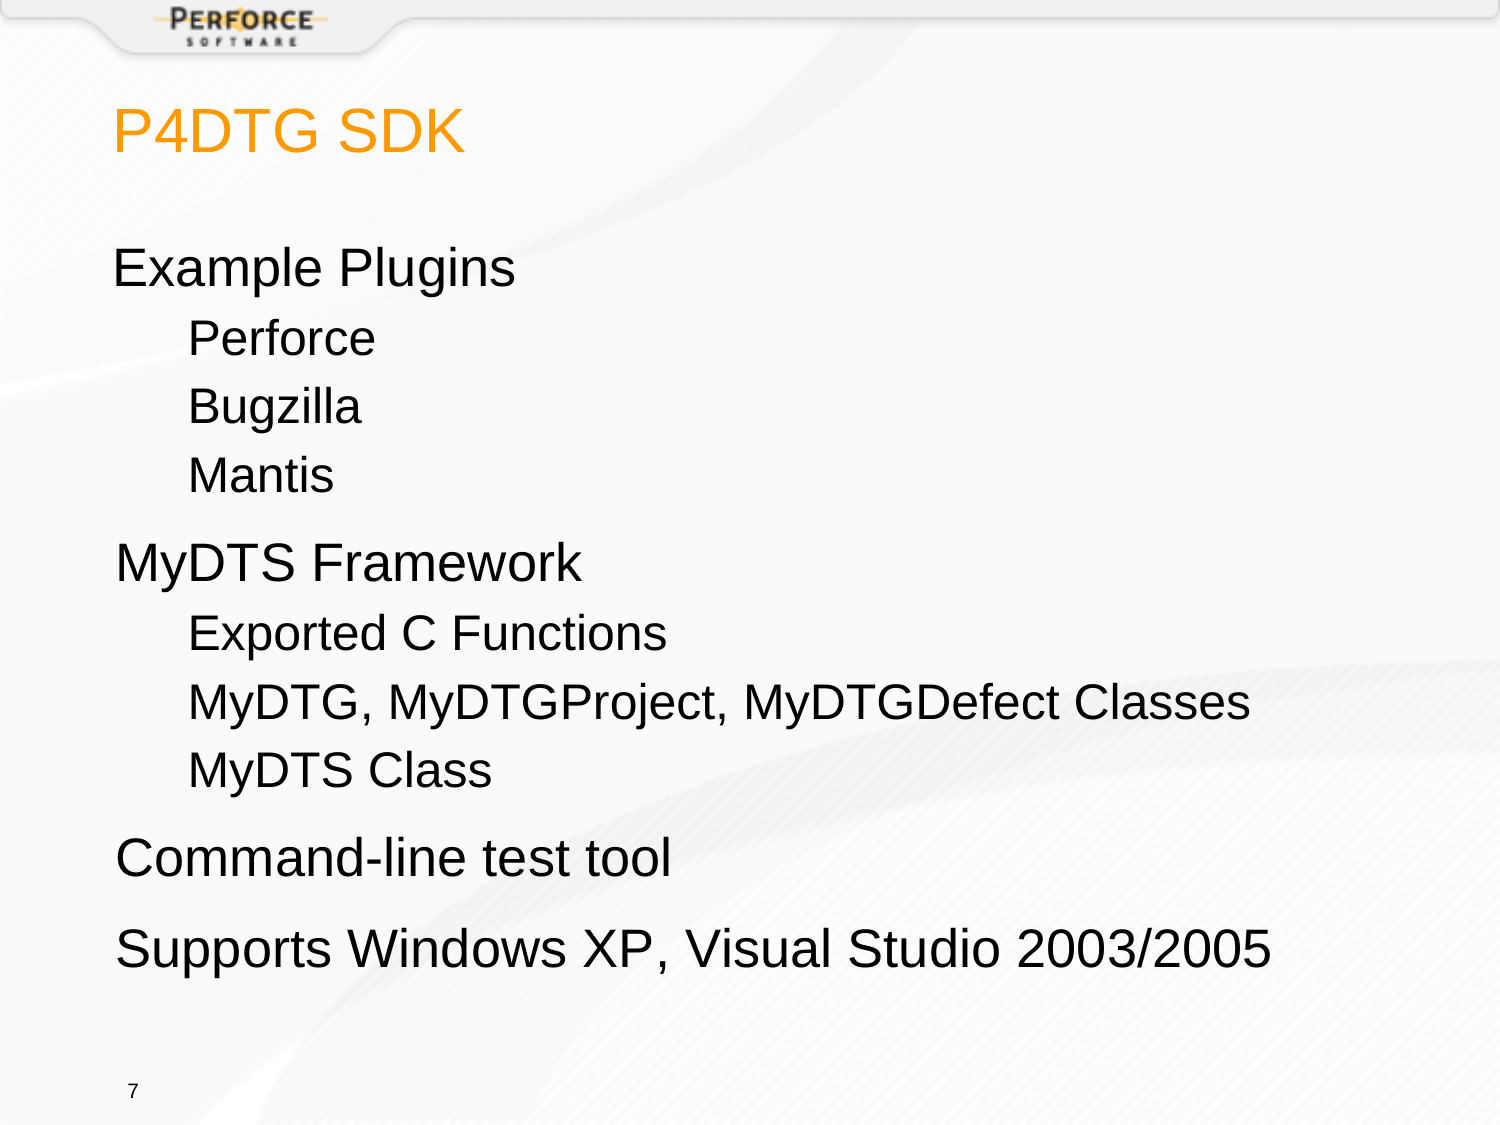

# P4DTG SDK
Example Plugins
Perforce
Bugzilla
Mantis
MyDTS Framework
Exported C Functions
MyDTG, MyDTGProject, MyDTGDefect Classes
MyDTS Class
Command-line test tool
Supports Windows XP, Visual Studio 2003/2005